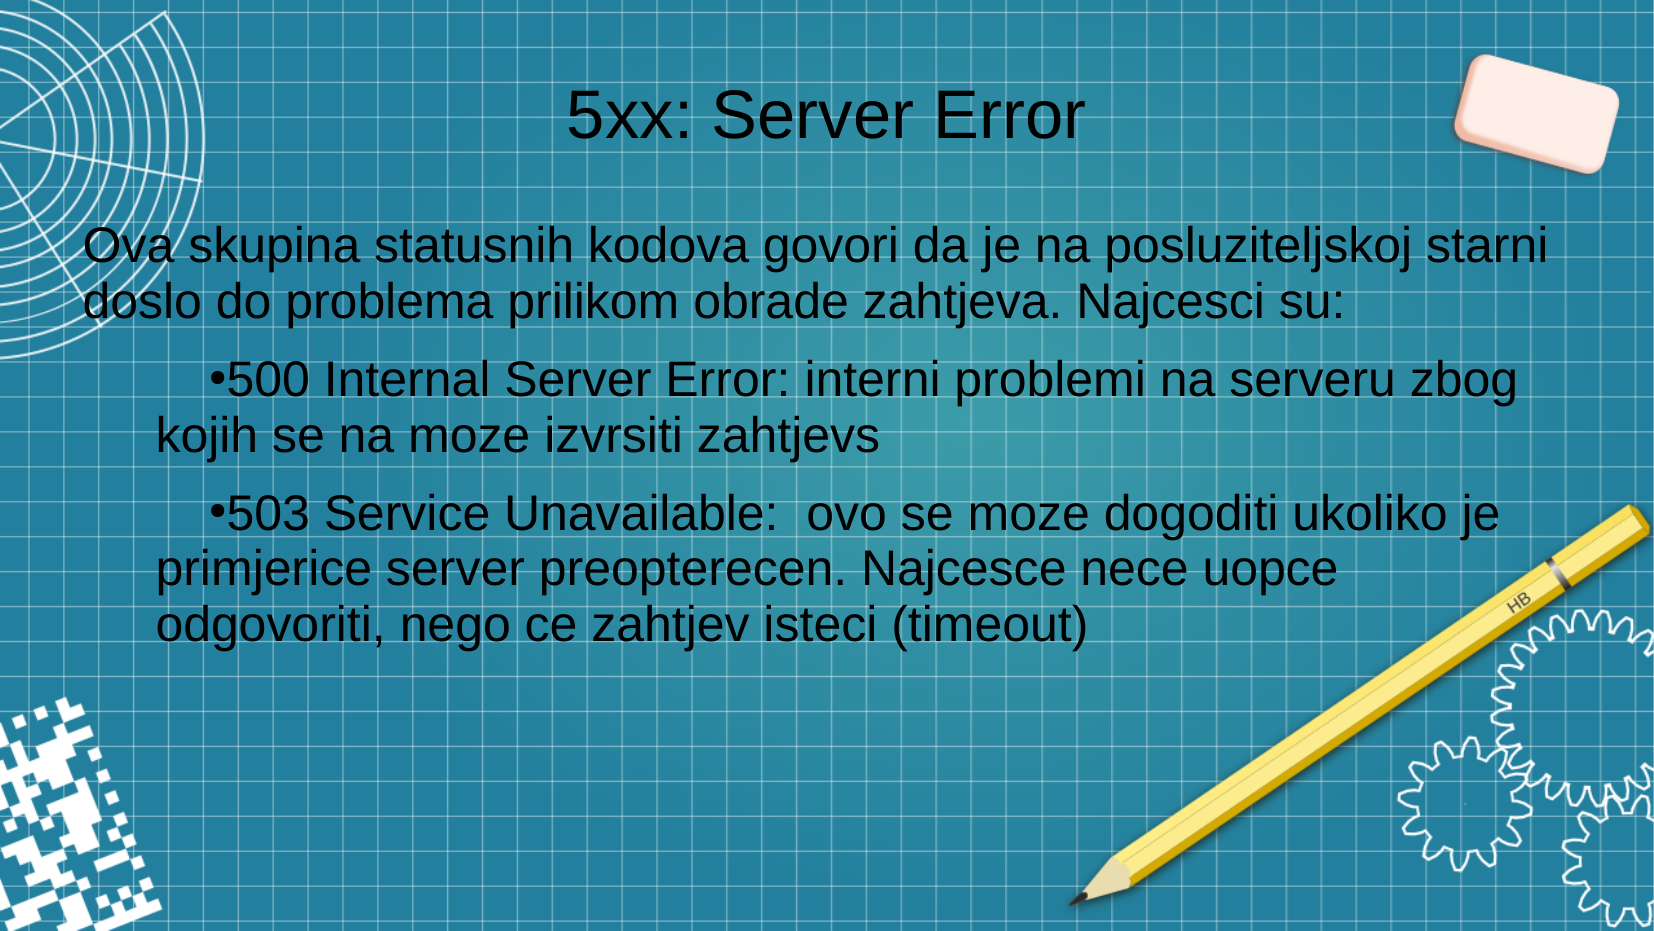

# 5xx: Server Error
Ova skupina statusnih kodova govori da je na posluziteljskoj starni doslo do problema prilikom obrade zahtjeva. Najcesci su:
500 Internal Server Error: interni problemi na serveru zbog kojih se na moze izvrsiti zahtjevs
503 Service Unavailable: ovo se moze dogoditi ukoliko je primjerice server preopterecen. Najcesce nece uopce odgovoriti, nego ce zahtjev isteci (timeout)